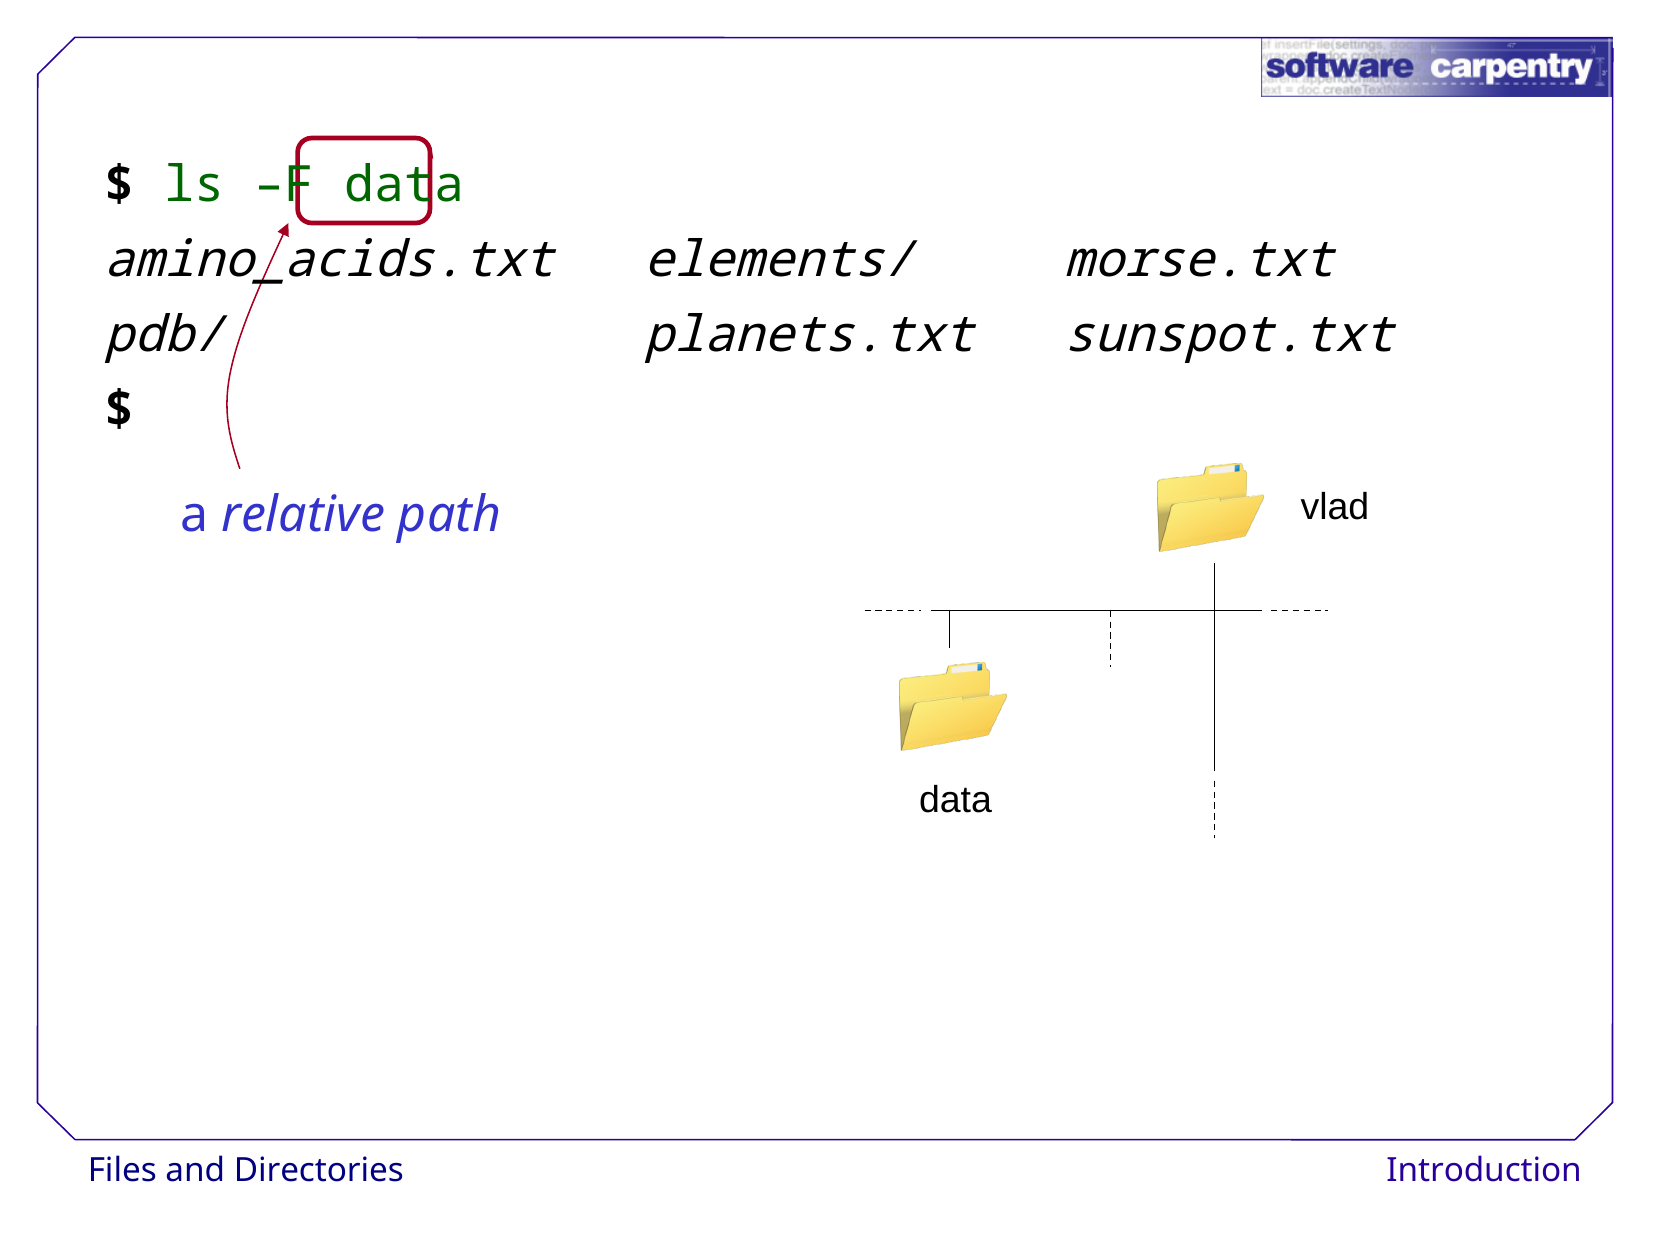

$ ls –F data
amino_acids.txt elements/ morse.txt
pdb/ planets.txt sunspot.txt
$
a relative path
vlad
data